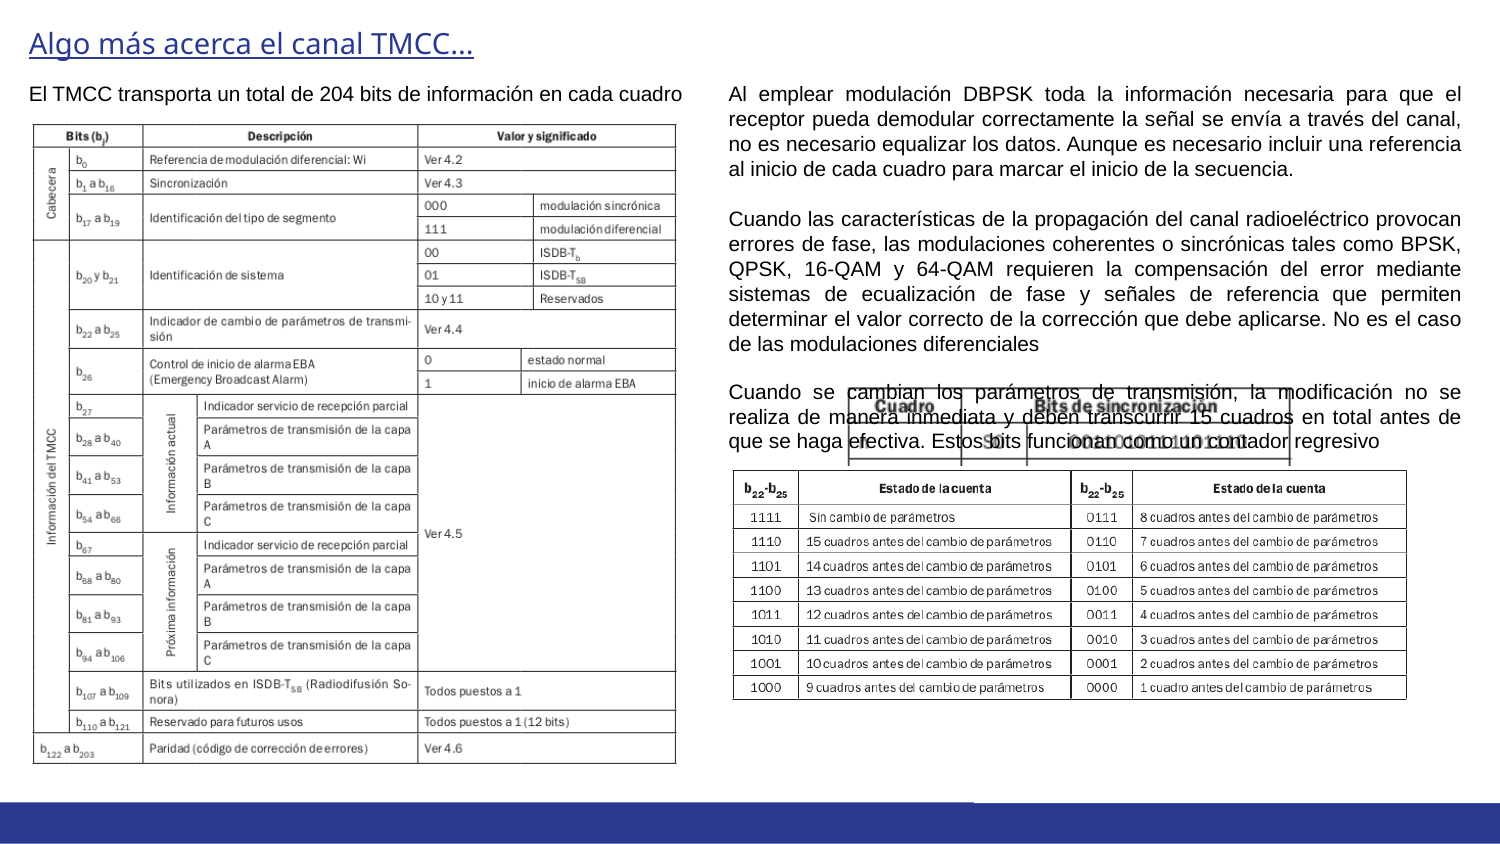

# Algo más acerca el canal TMCC...
El TMCC transporta un total de 204 bits de información en cada cuadro
Al emplear modulación DBPSK toda la información necesaria para que el receptor pueda demodular correctamente la señal se envía a través del canal, no es necesario equalizar los datos. Aunque es necesario incluir una referencia al inicio de cada cuadro para marcar el inicio de la secuencia.
Cuando las características de la propagación del canal radioeléctrico provocan errores de fase, las modulaciones coherentes o sincrónicas tales como BPSK, QPSK, 16-QAM y 64-QAM requieren la compensación del error mediante sistemas de ecualización de fase y señales de referencia que permiten determinar el valor correcto de la corrección que debe aplicarse. No es el caso de las modulaciones diferenciales
Cuando se cambian los parámetros de transmisión, la modificación no se realiza de manera inmediata y deben transcurrir 15 cuadros en total antes de que se haga efectiva. Estos bits funcionan como un contador regresivo